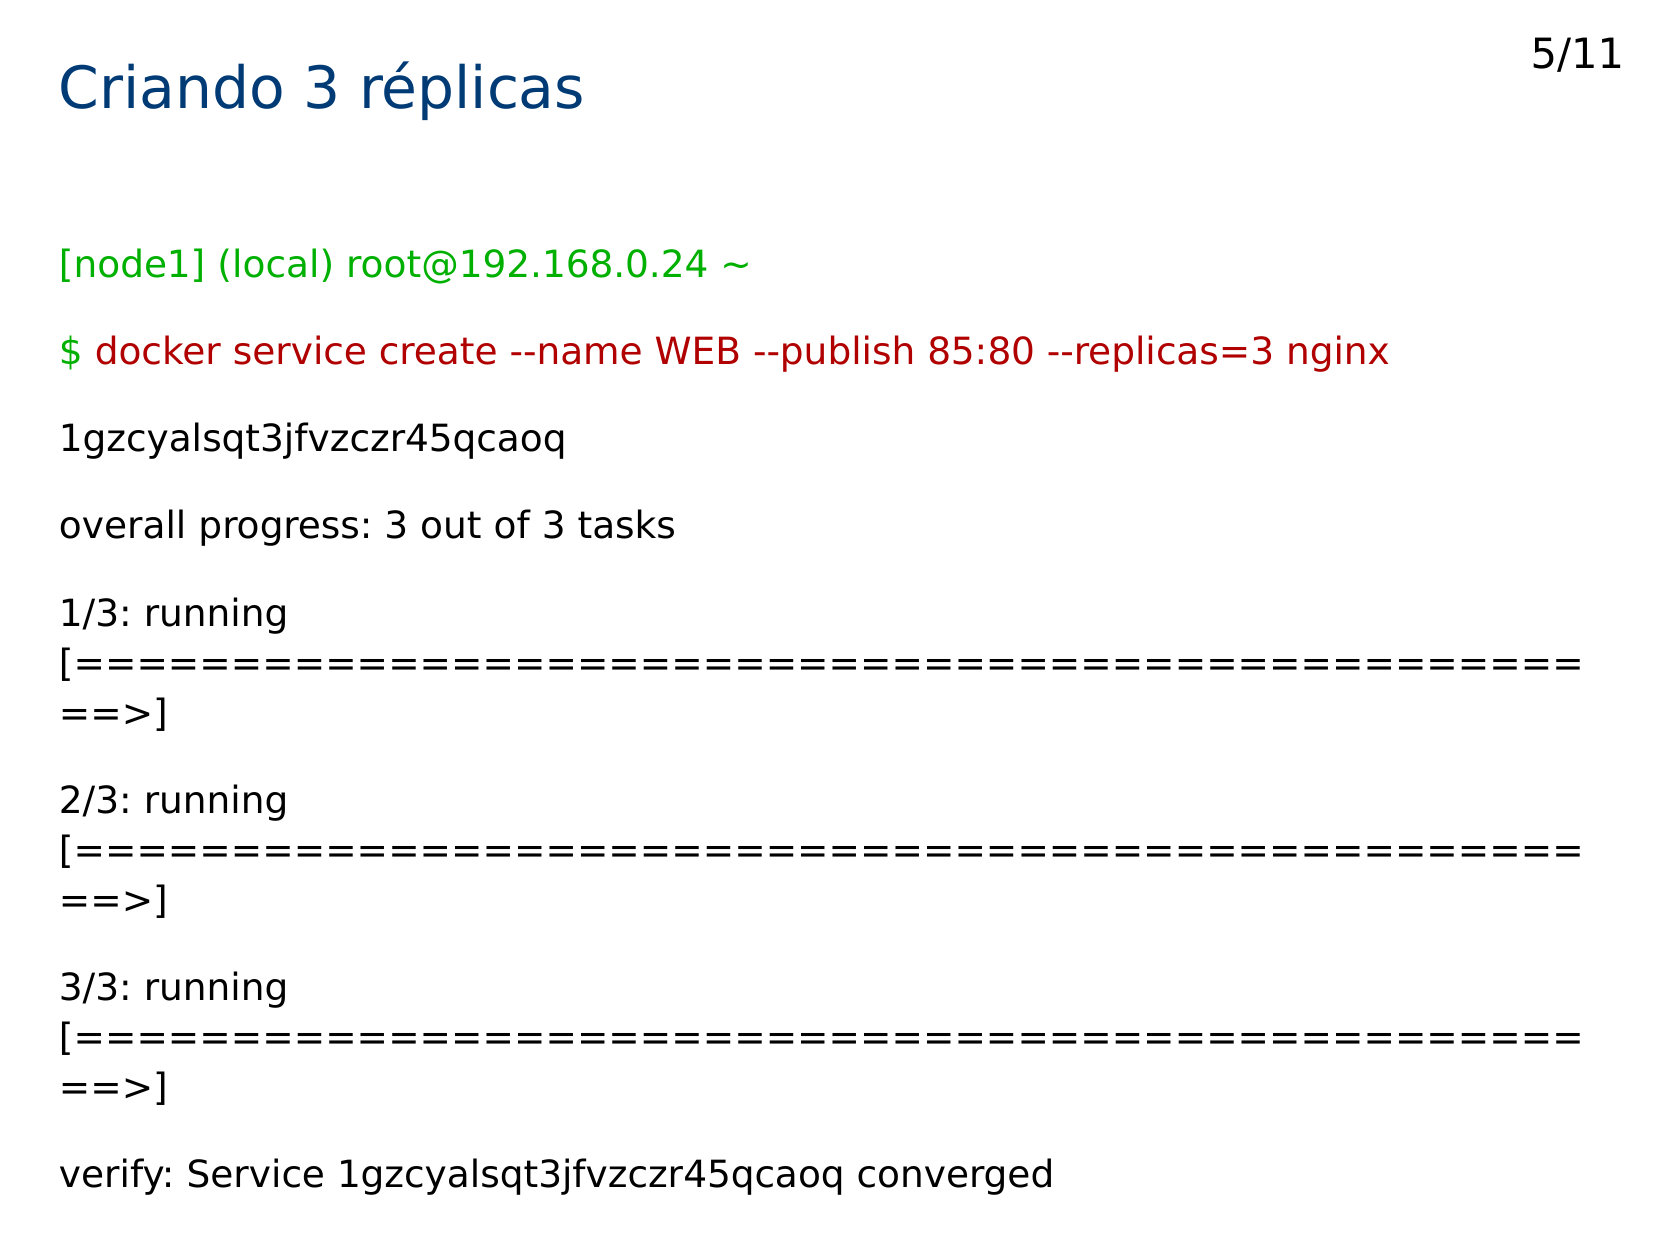

# Criando 3 réplicas
5
[node1] (local) root@192.168.0.24 ~
$ docker service create --name WEB --publish 85:80 --replicas=3 nginx
1gzcyalsqt3jfvzczr45qcaoq
overall progress: 3 out of 3 tasks
1/3: running [==================================================>]
2/3: running [==================================================>]
3/3: running [==================================================>]
verify: Service 1gzcyalsqt3jfvzczr45qcaoq converged